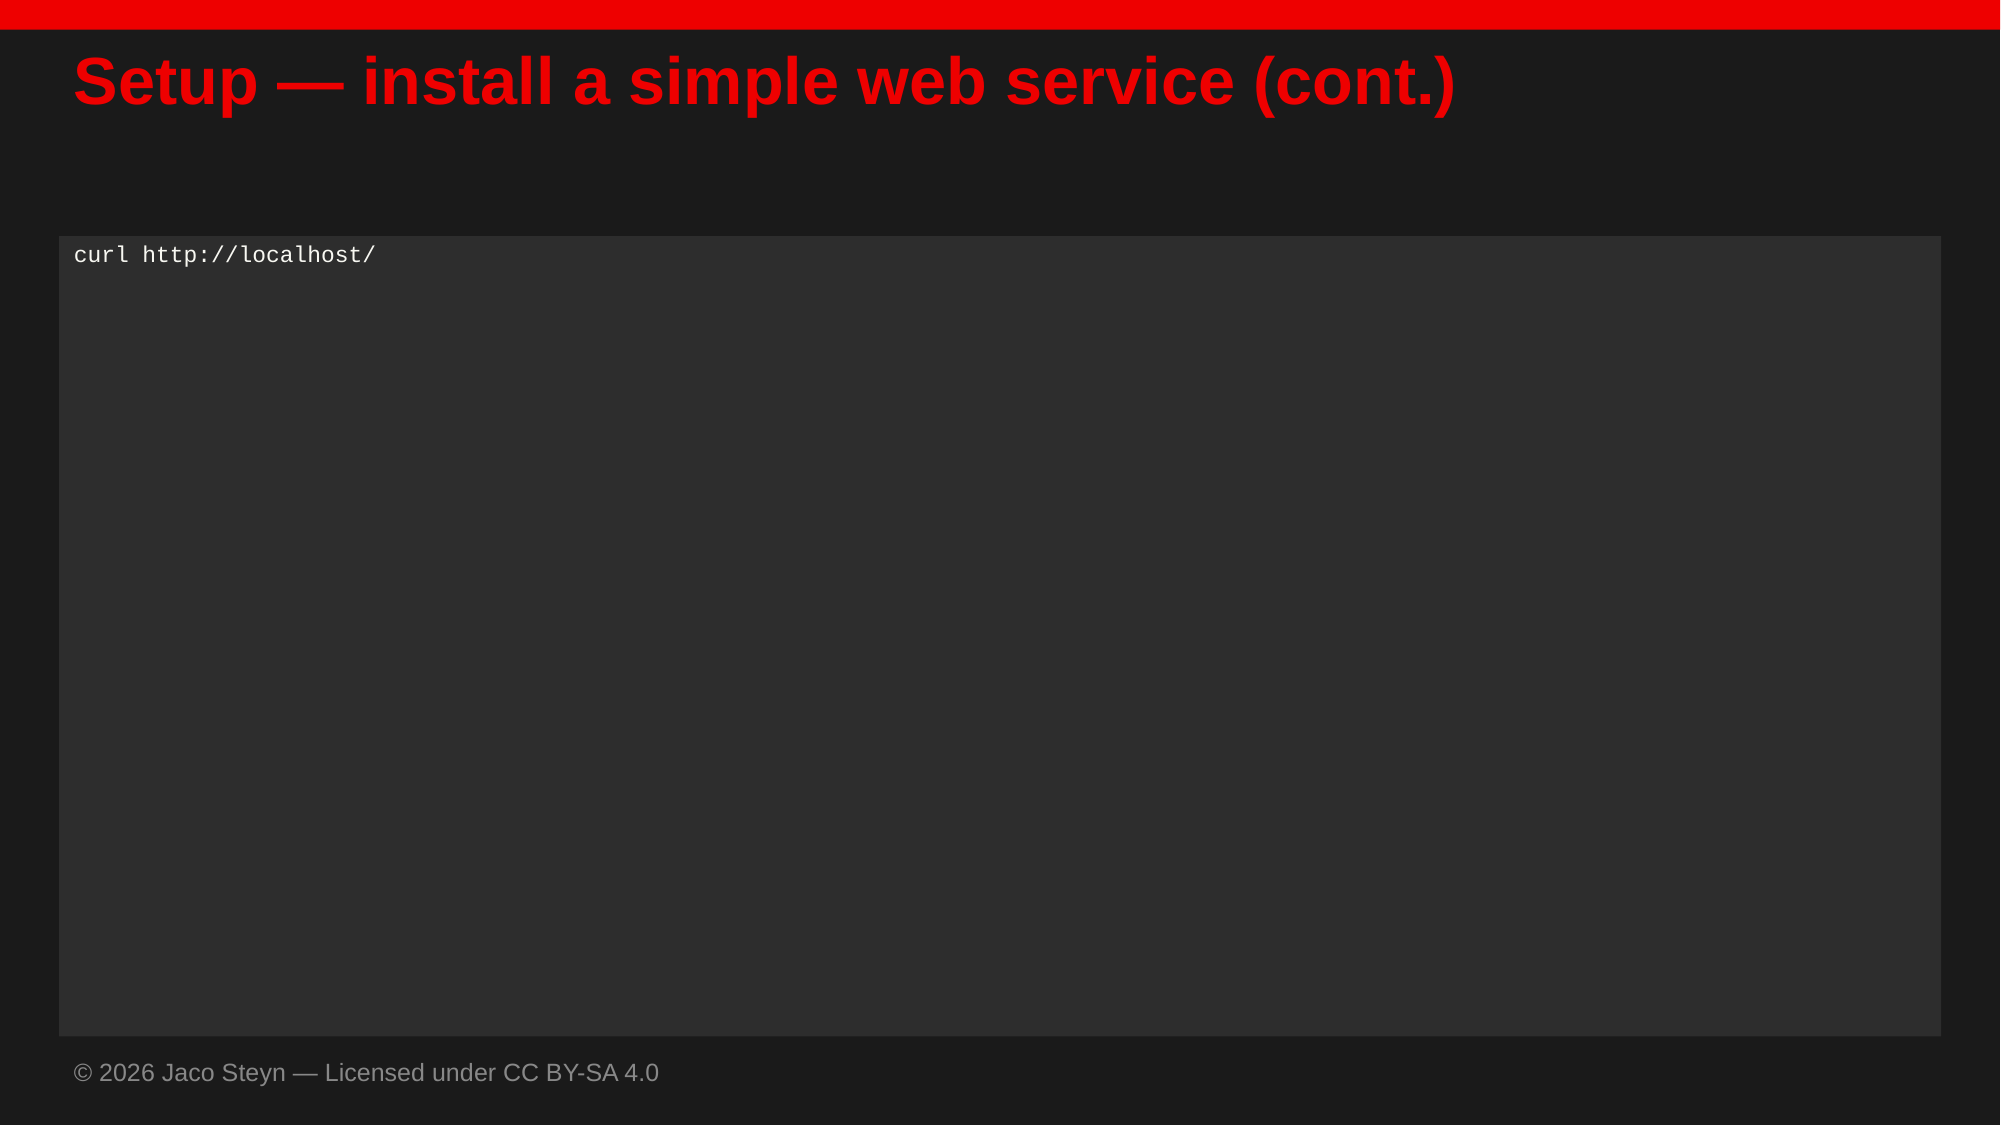

Setup — install a simple web service (cont.)
curl http://localhost/
© 2026 Jaco Steyn — Licensed under CC BY-SA 4.0